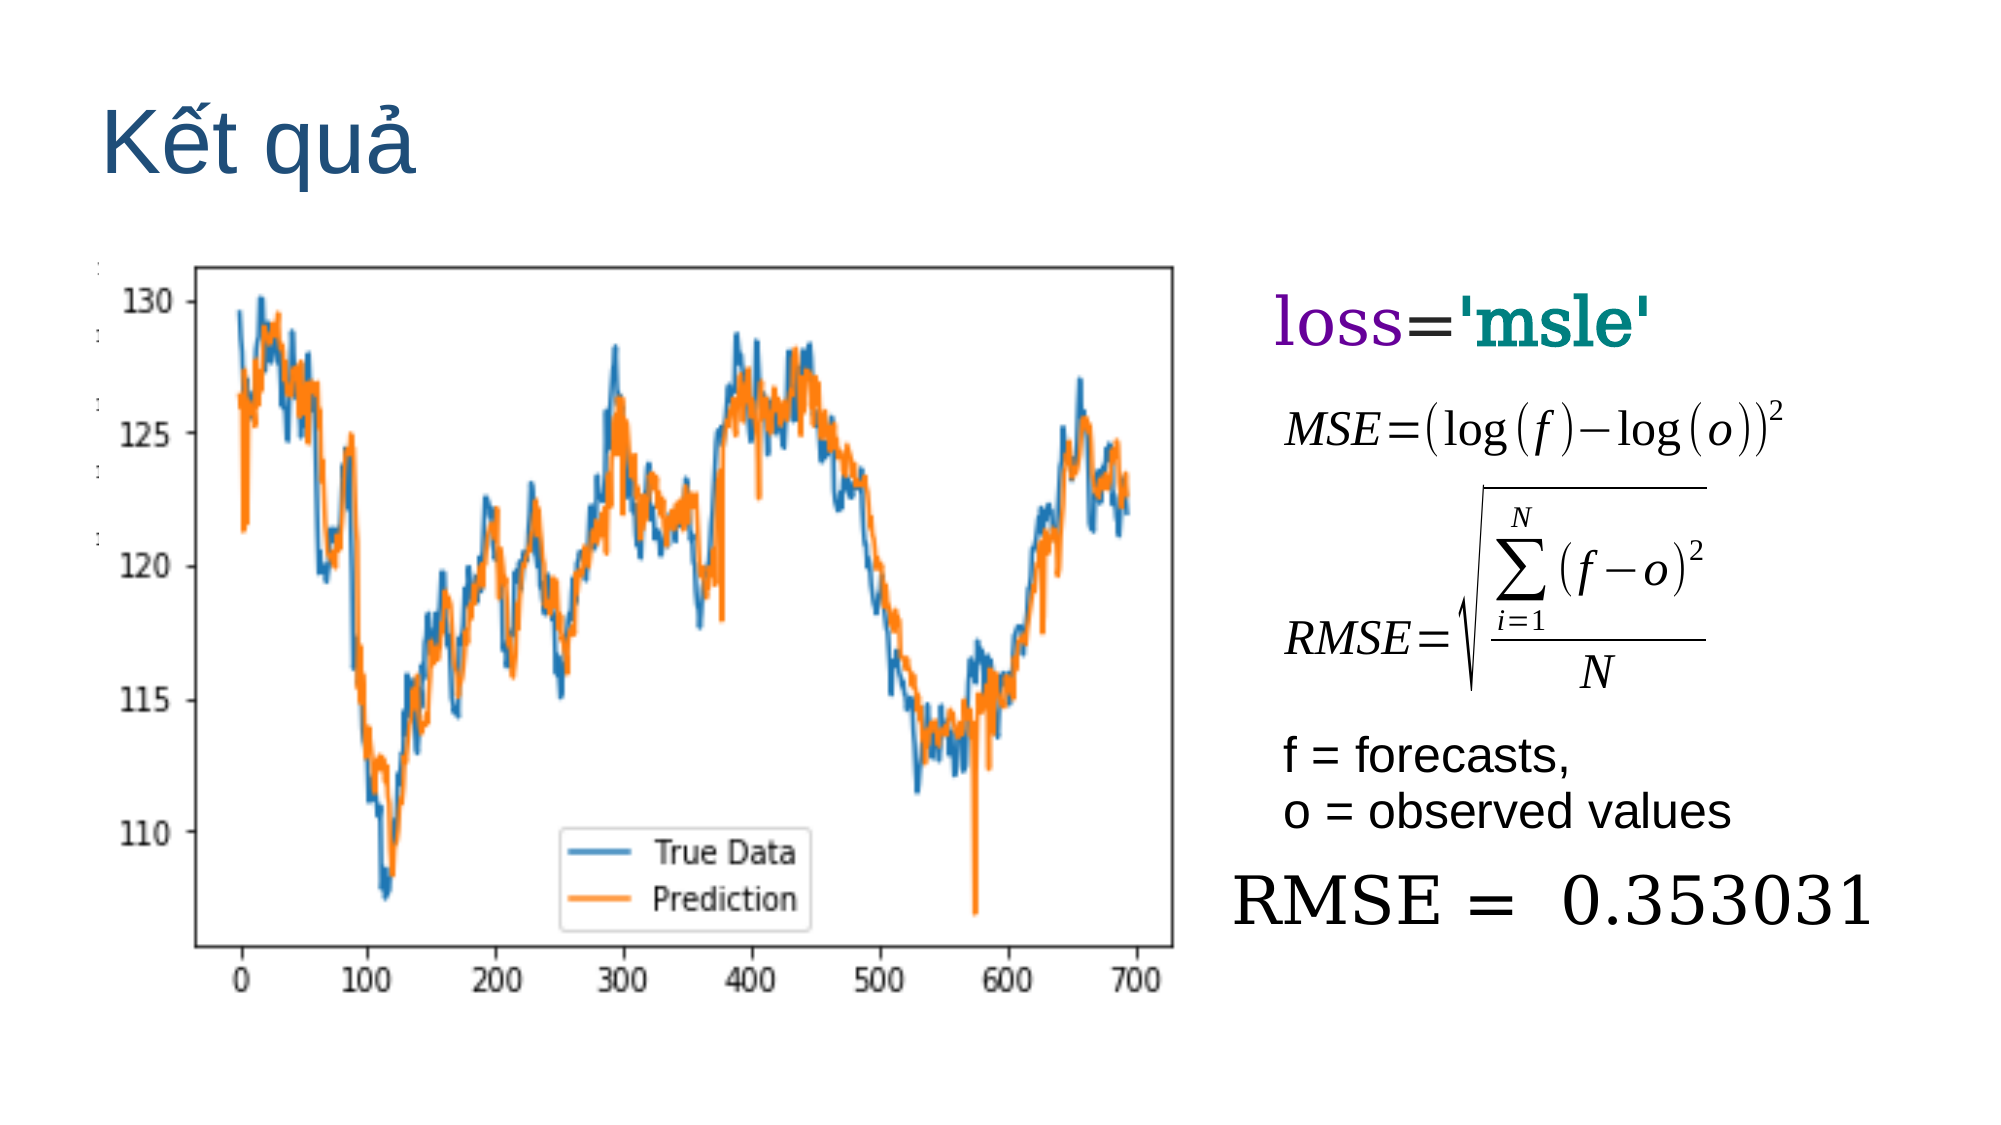

# Kết quả
loss='msle'
f = forecasts,
o = observed values
RMSE = 0.353031